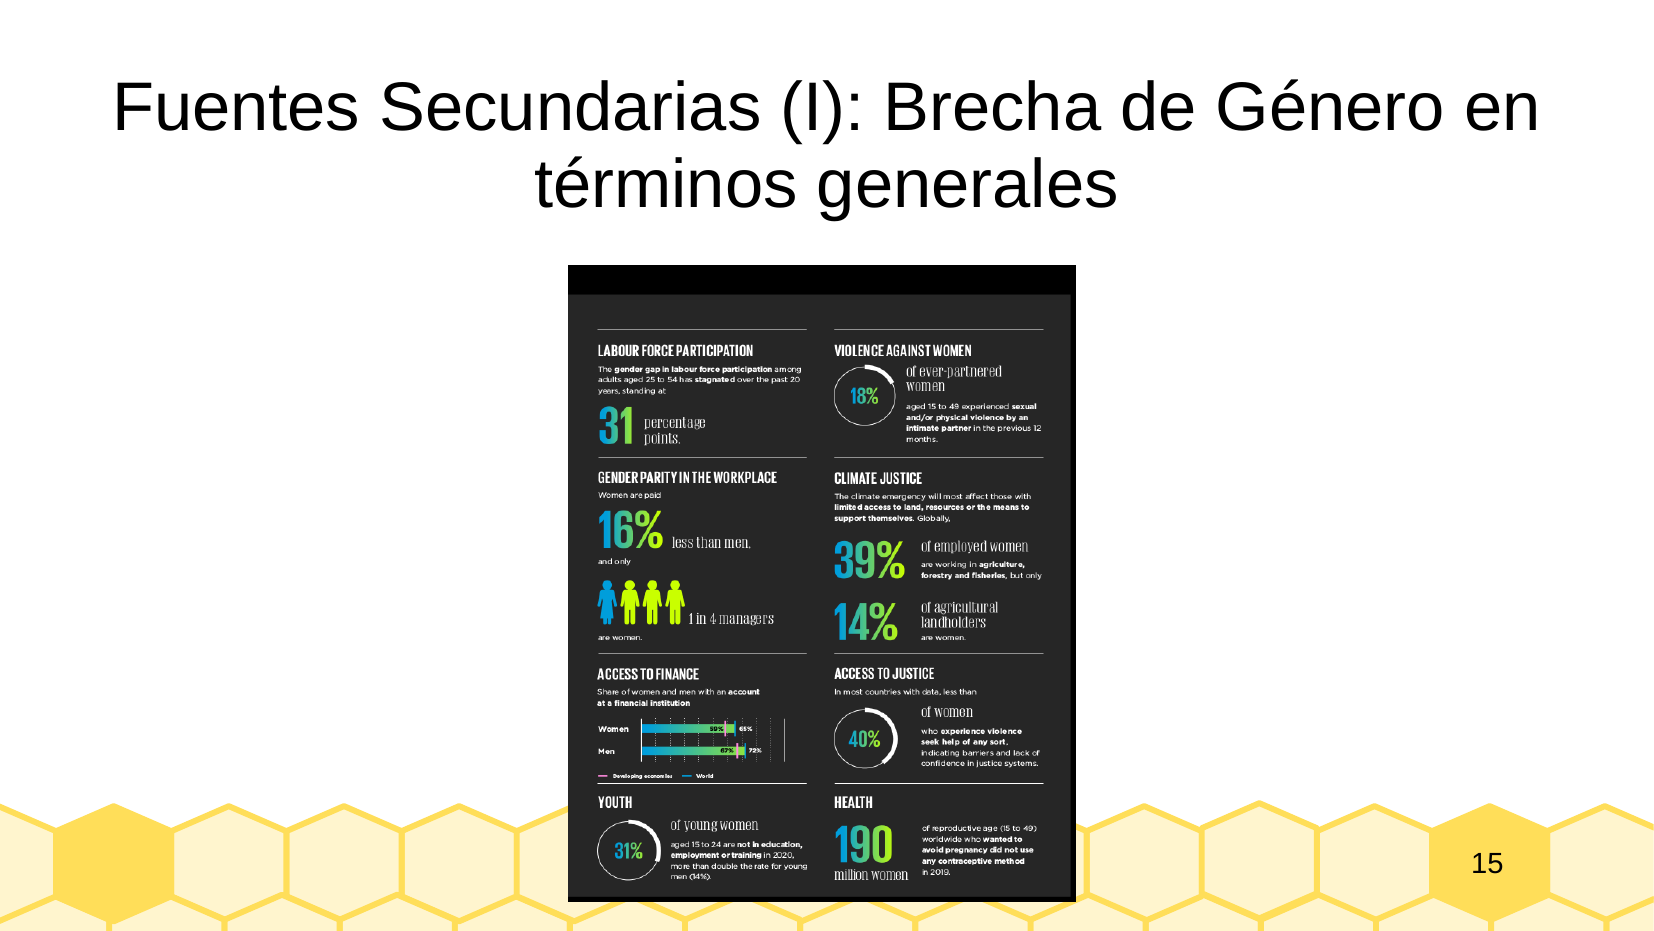

# Fuentes Secundarias (I): Brecha de Género en términos generales